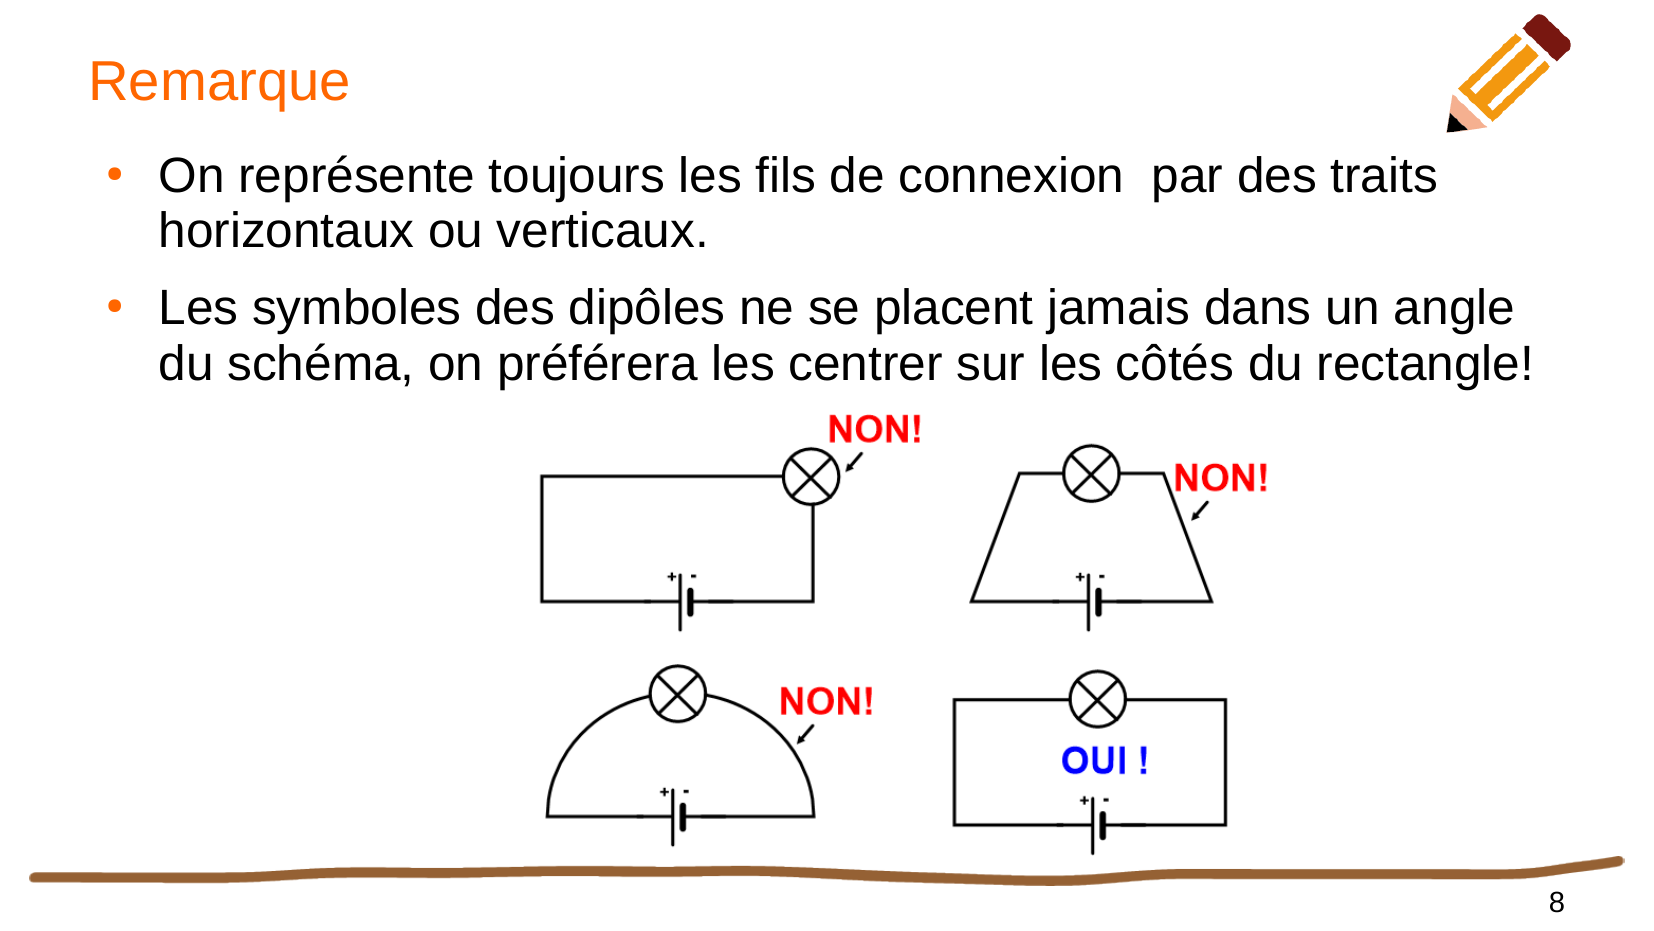

# Remarque
On représente toujours les fils de connexion par des traits horizontaux ou verticaux.
Les symboles des dipôles ne se placent jamais dans un angle du schéma, on préférera les centrer sur les côtés du rectangle!
8